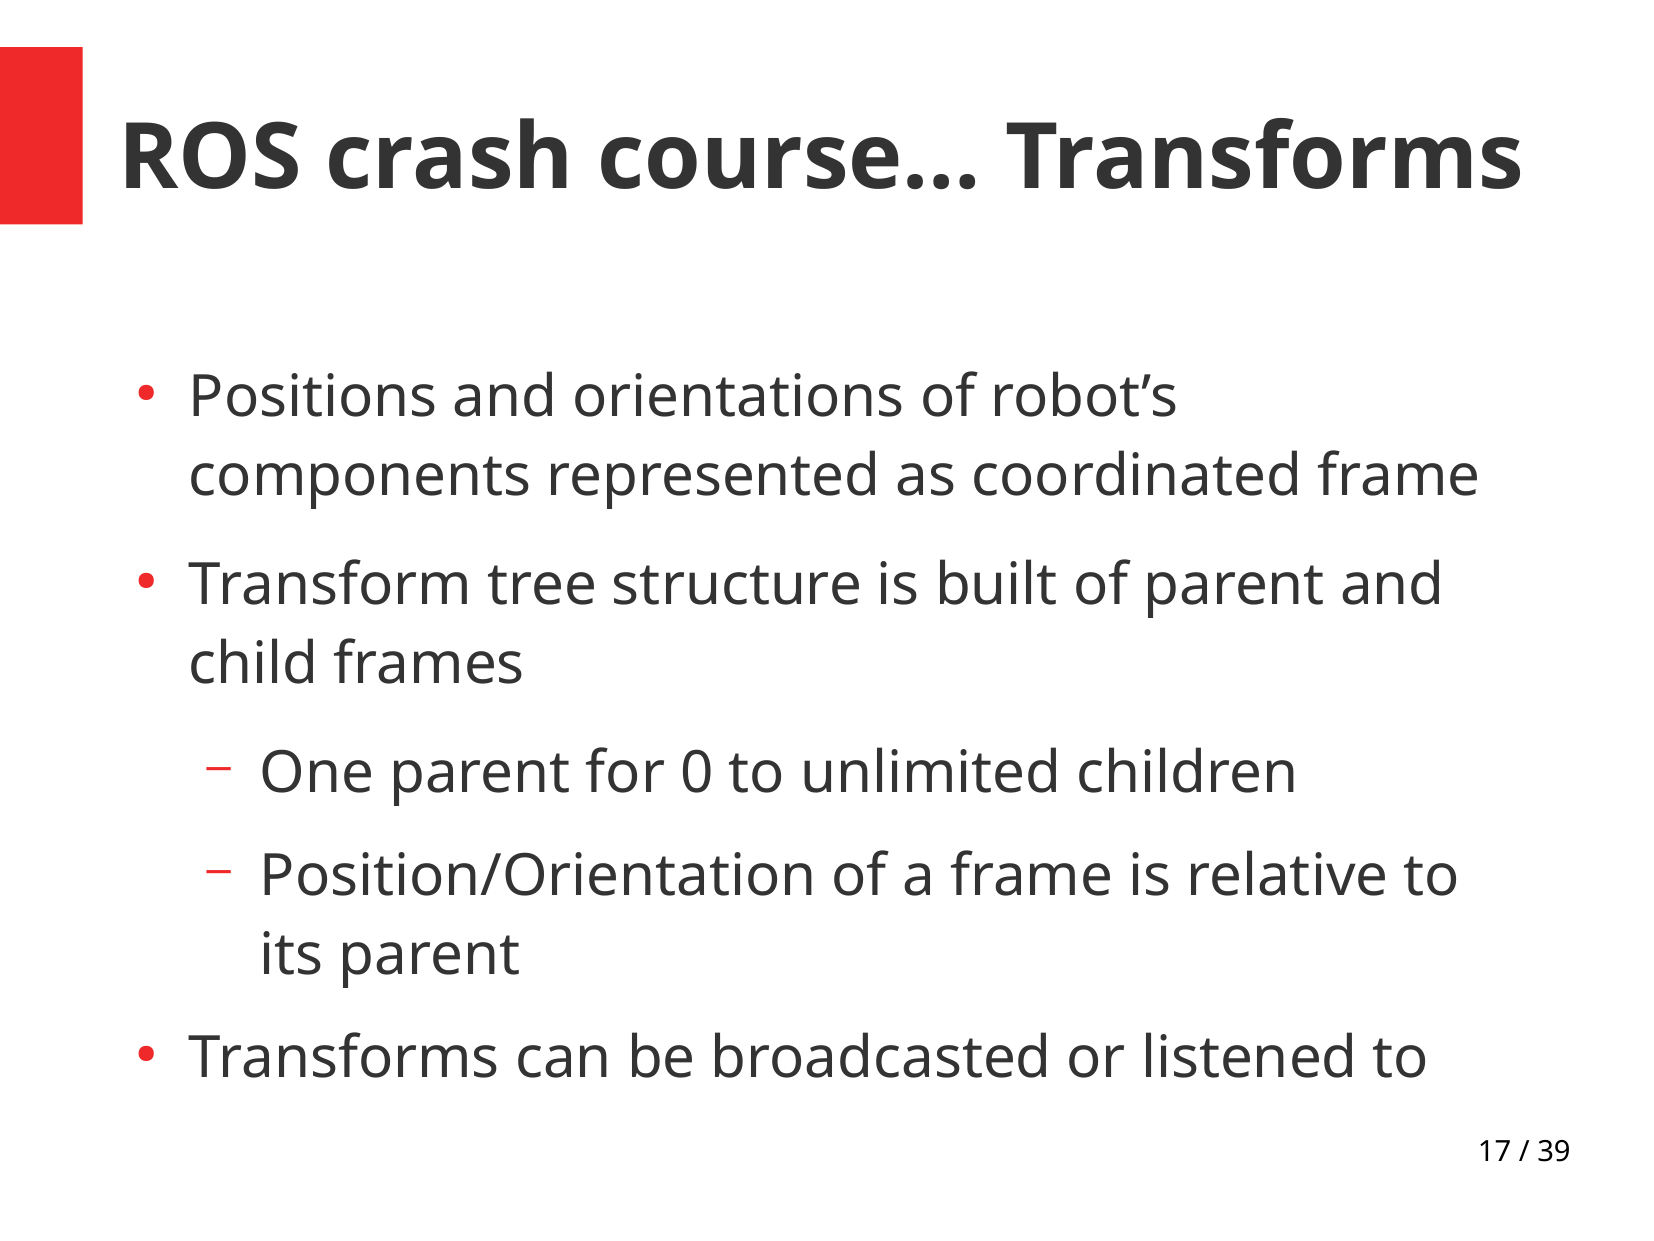

# ROS crash course… Transforms
Positions and orientations of robot’s components represented as coordinated frame
Transform tree structure is built of parent and child frames
One parent for 0 to unlimited children
Position/Orientation of a frame is relative to its parent
Transforms can be broadcasted or listened to
17